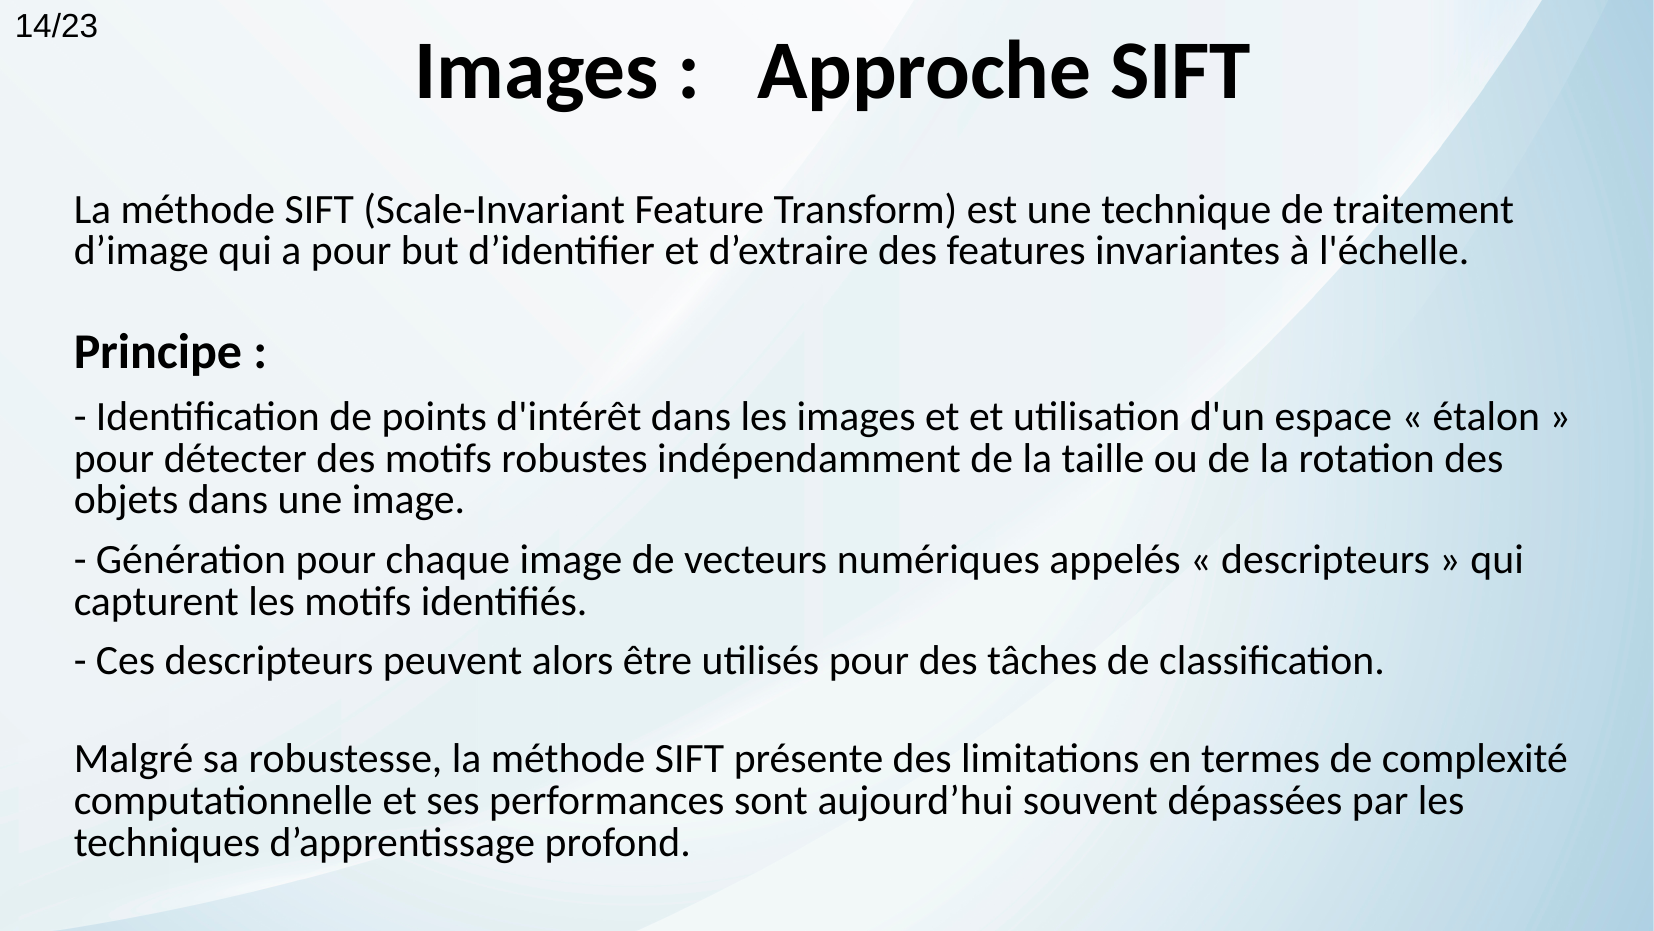

14/23
# Images : Approche SIFT
La méthode SIFT (Scale-Invariant Feature Transform) est une technique de traitement d’image qui a pour but d’identifier et d’extraire des features invariantes à l'échelle.
Principe :
- Identification de points d'intérêt dans les images et et utilisation d'un espace « étalon » pour détecter des motifs robustes indépendamment de la taille ou de la rotation des objets dans une image.
- Génération pour chaque image de vecteurs numériques appelés « descripteurs » qui capturent les motifs identifiés.
- Ces descripteurs peuvent alors être utilisés pour des tâches de classification.
Malgré sa robustesse, la méthode SIFT présente des limitations en termes de complexité computationnelle et ses performances sont aujourd’hui souvent dépassées par les techniques d’apprentissage profond.